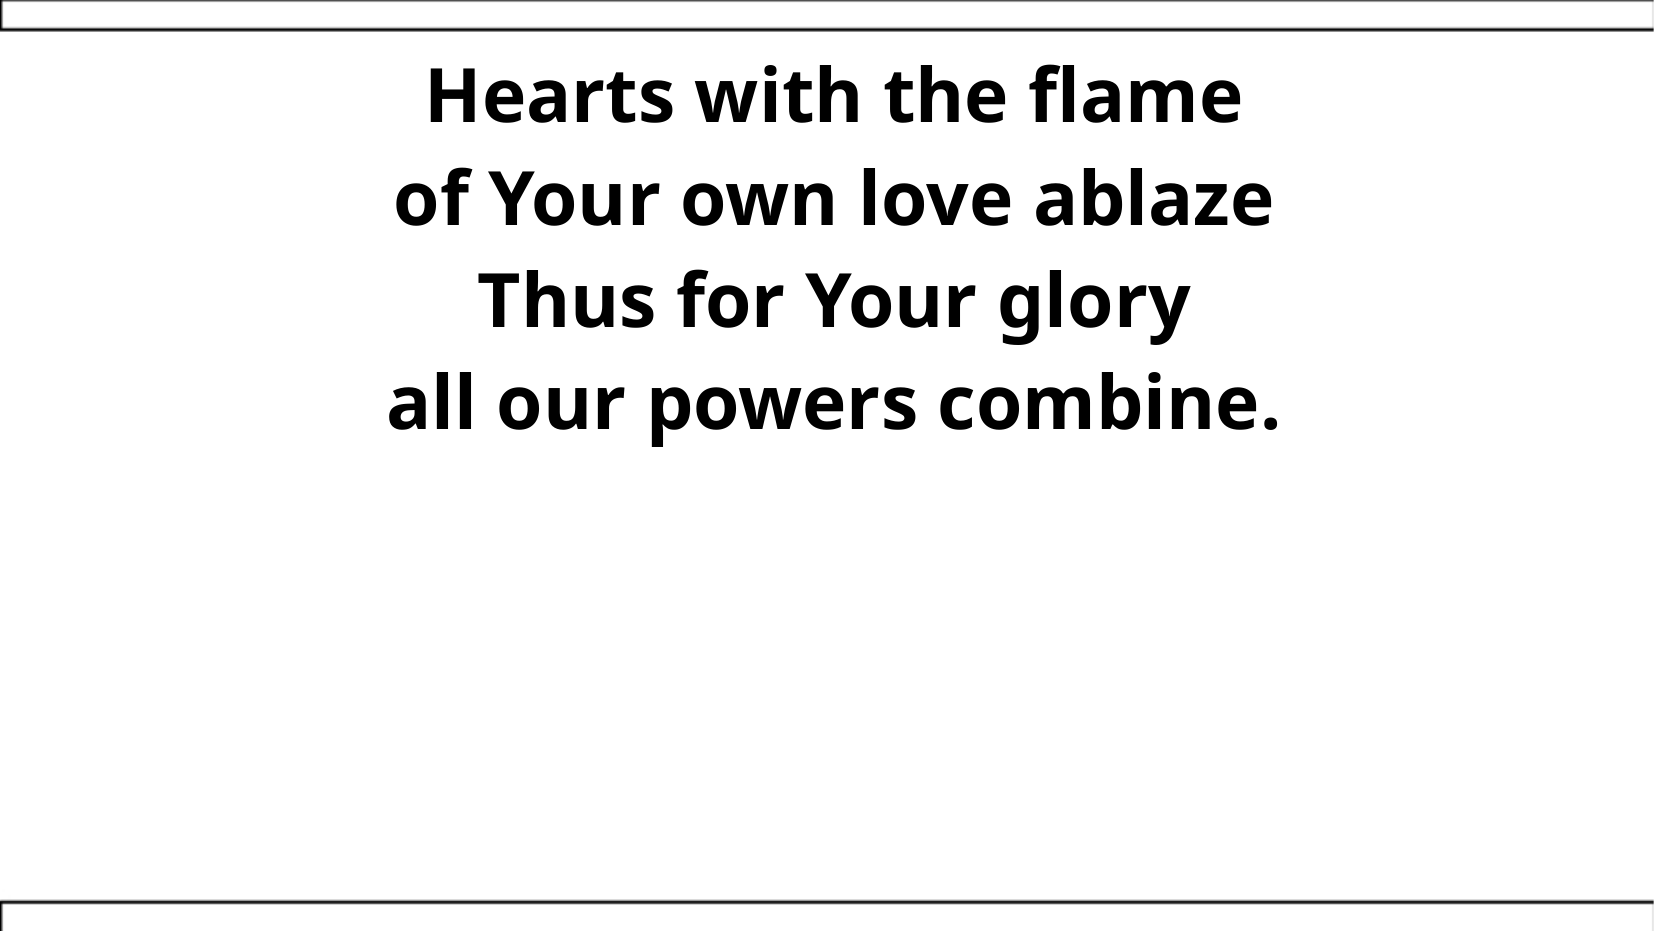

Hearts with the flame
of Your own love ablaze
Thus for Your glory
all our powers combine.